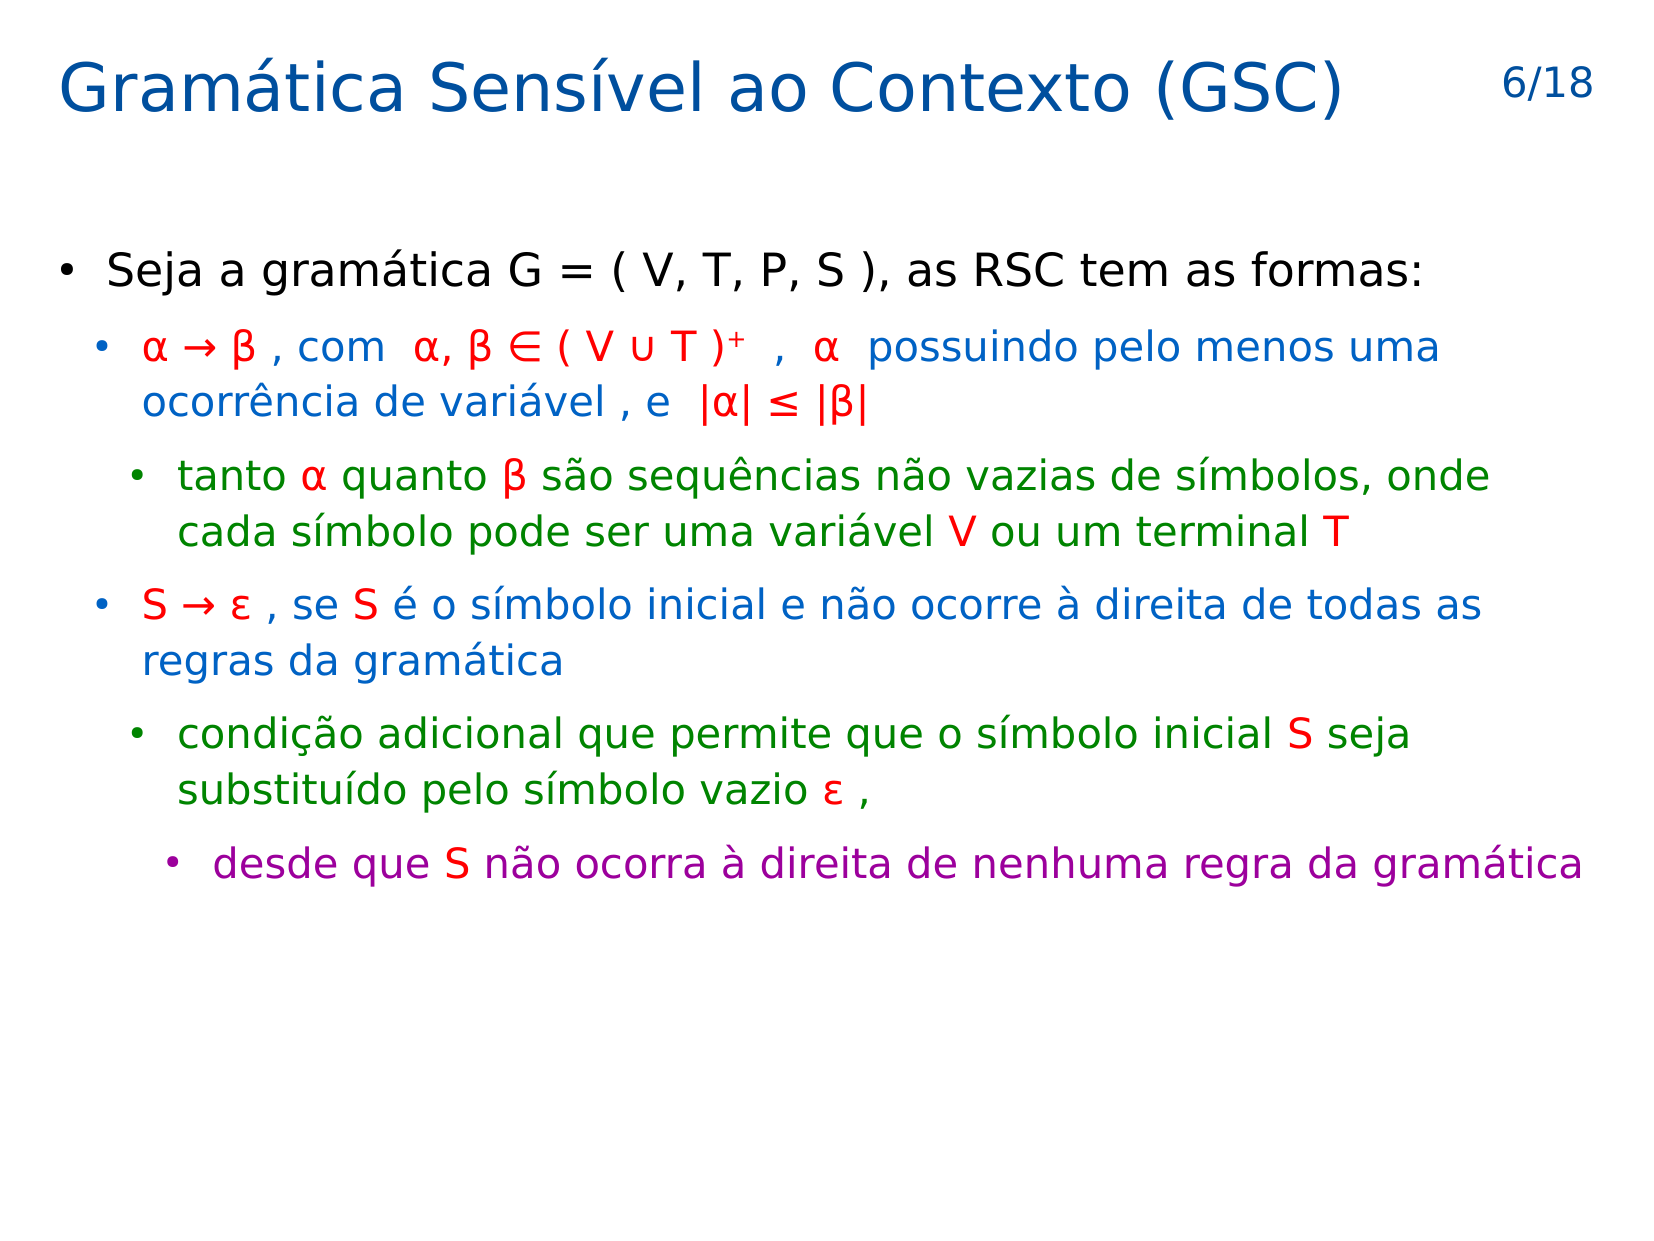

# Gramática Sensível ao Contexto (GSC)
6
Seja a gramática G = ( V, T, P, S ), as RSC tem as formas:
α → β , com α, β ∈ ( V ∪ T )+ , α possuindo pelo menos uma ocorrência de variável , e |α| ≤ |β|
tanto α quanto β são sequências não vazias de símbolos, onde cada símbolo pode ser uma variável V ou um terminal T
S → ε , se S é o símbolo inicial e não ocorre à direita de todas as regras da gramática
condição adicional que permite que o símbolo inicial S seja substituído pelo símbolo vazio ε ,
desde que S não ocorra à direita de nenhuma regra da gramática